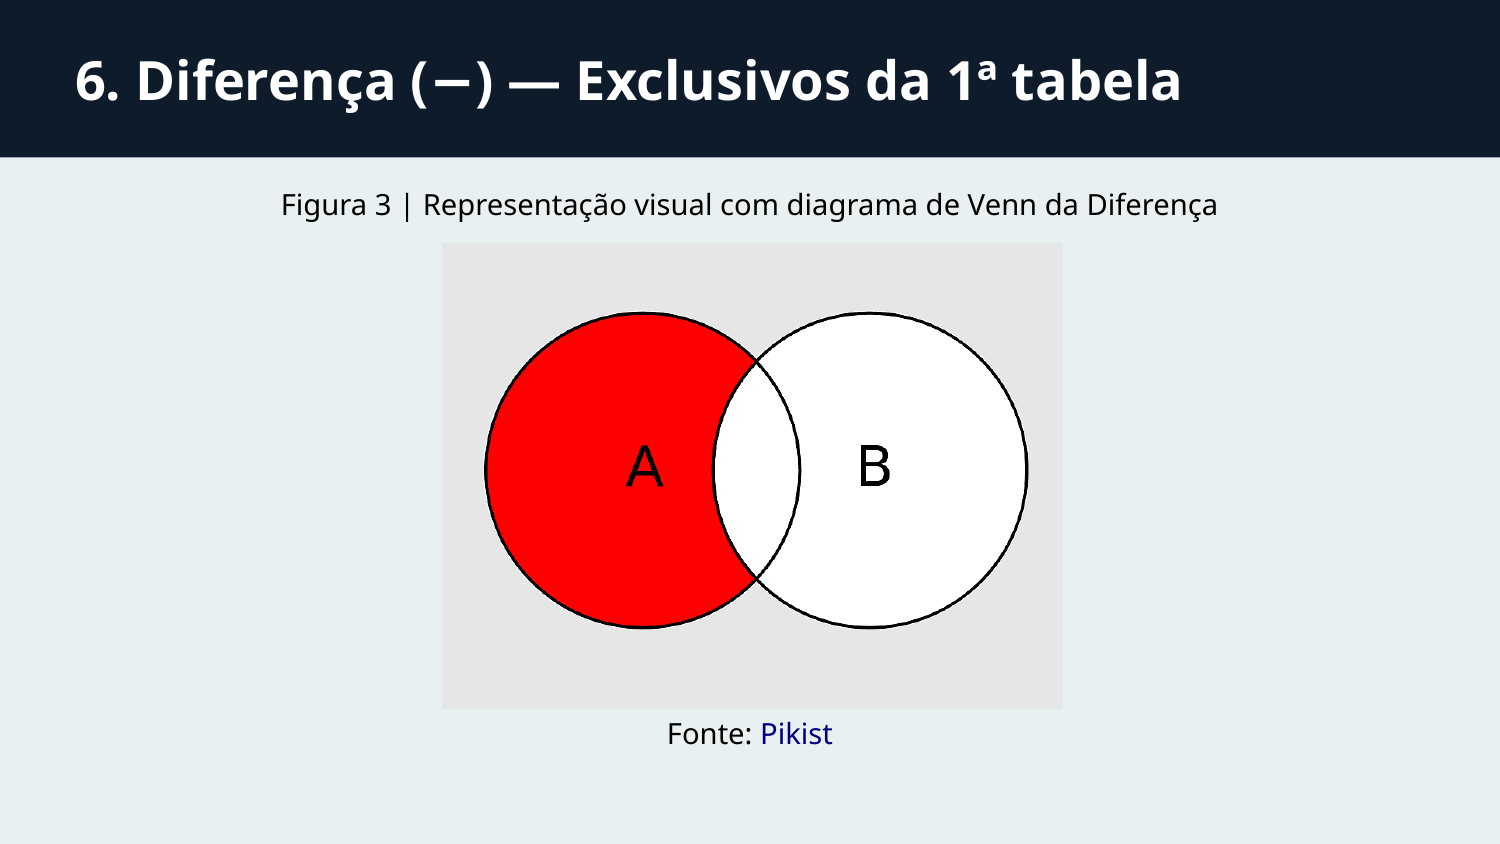

6. Diferença (−) — Exclusivos da 1ª tabela
Figura 3 | Representação visual com diagrama de Venn da Diferença
Fonte: Pikist